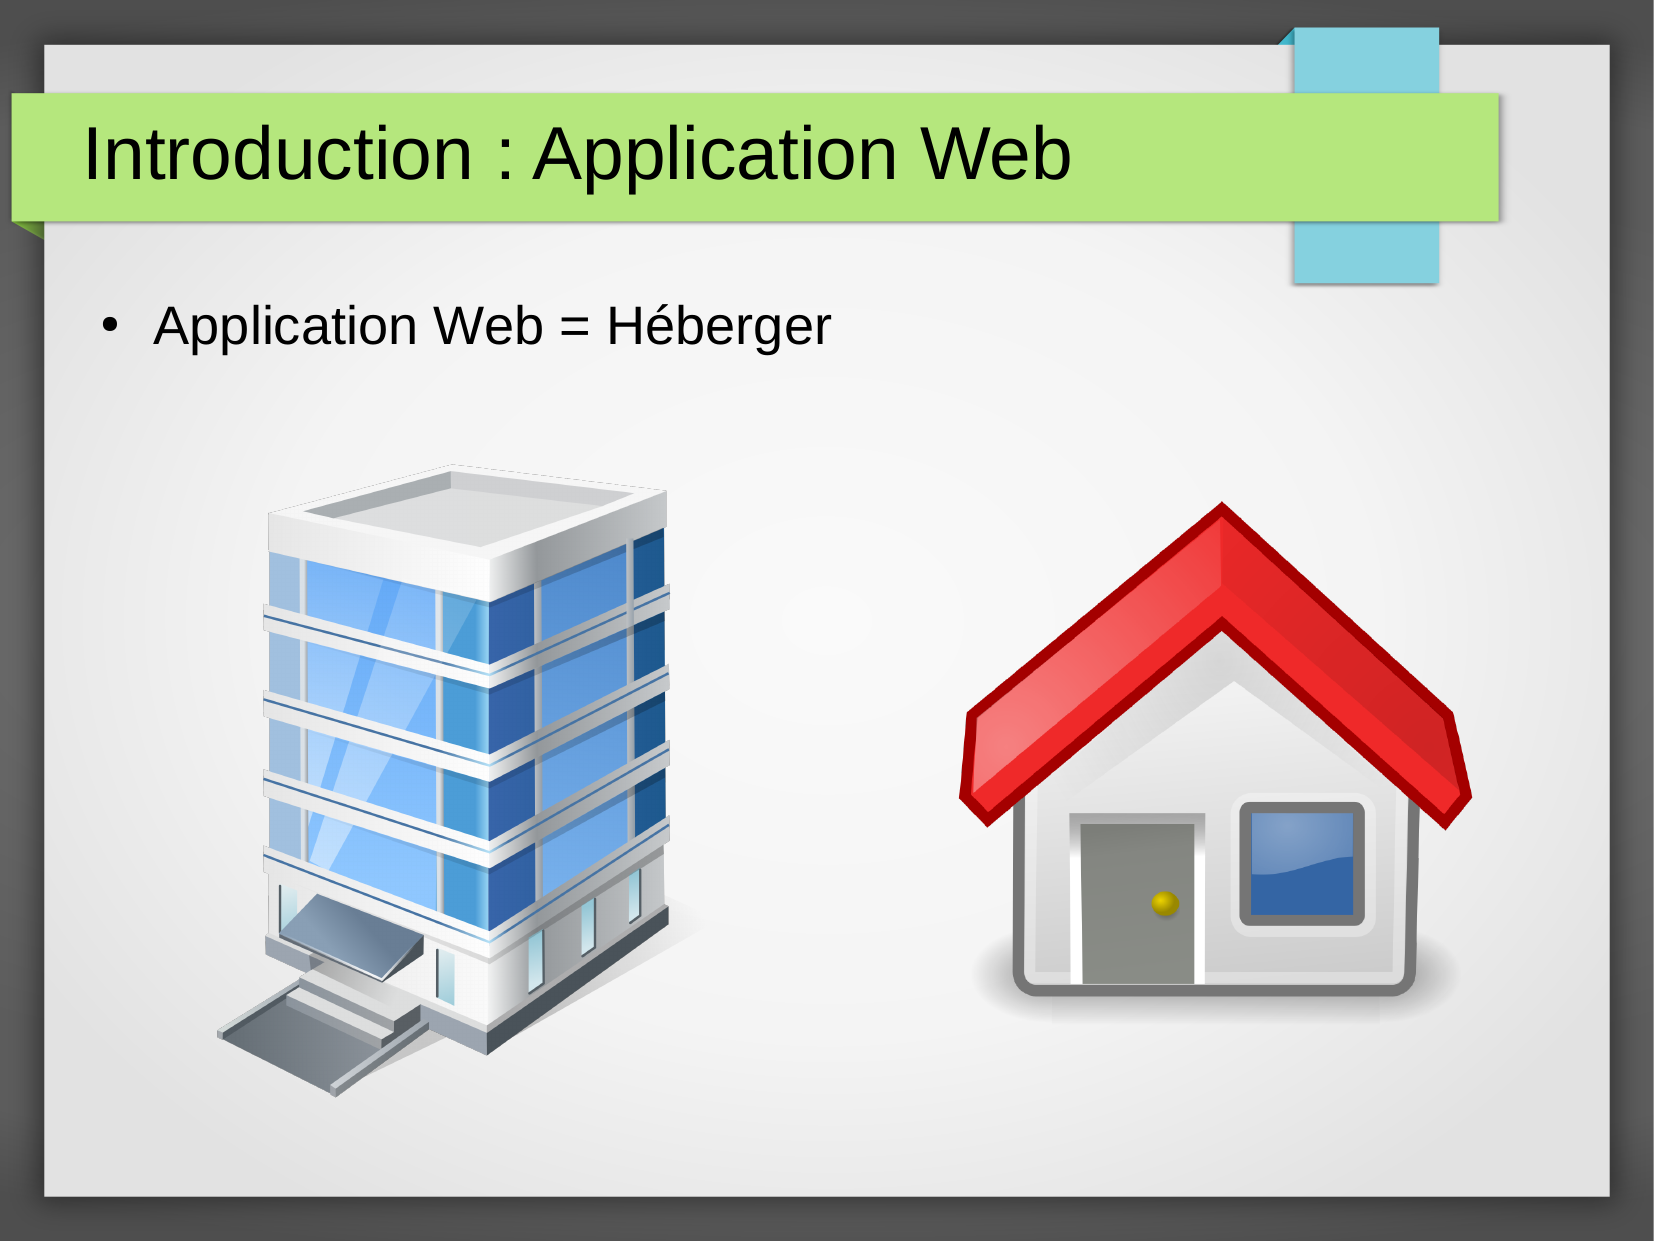

# Introduction : Application Web
Application Web = Héberger